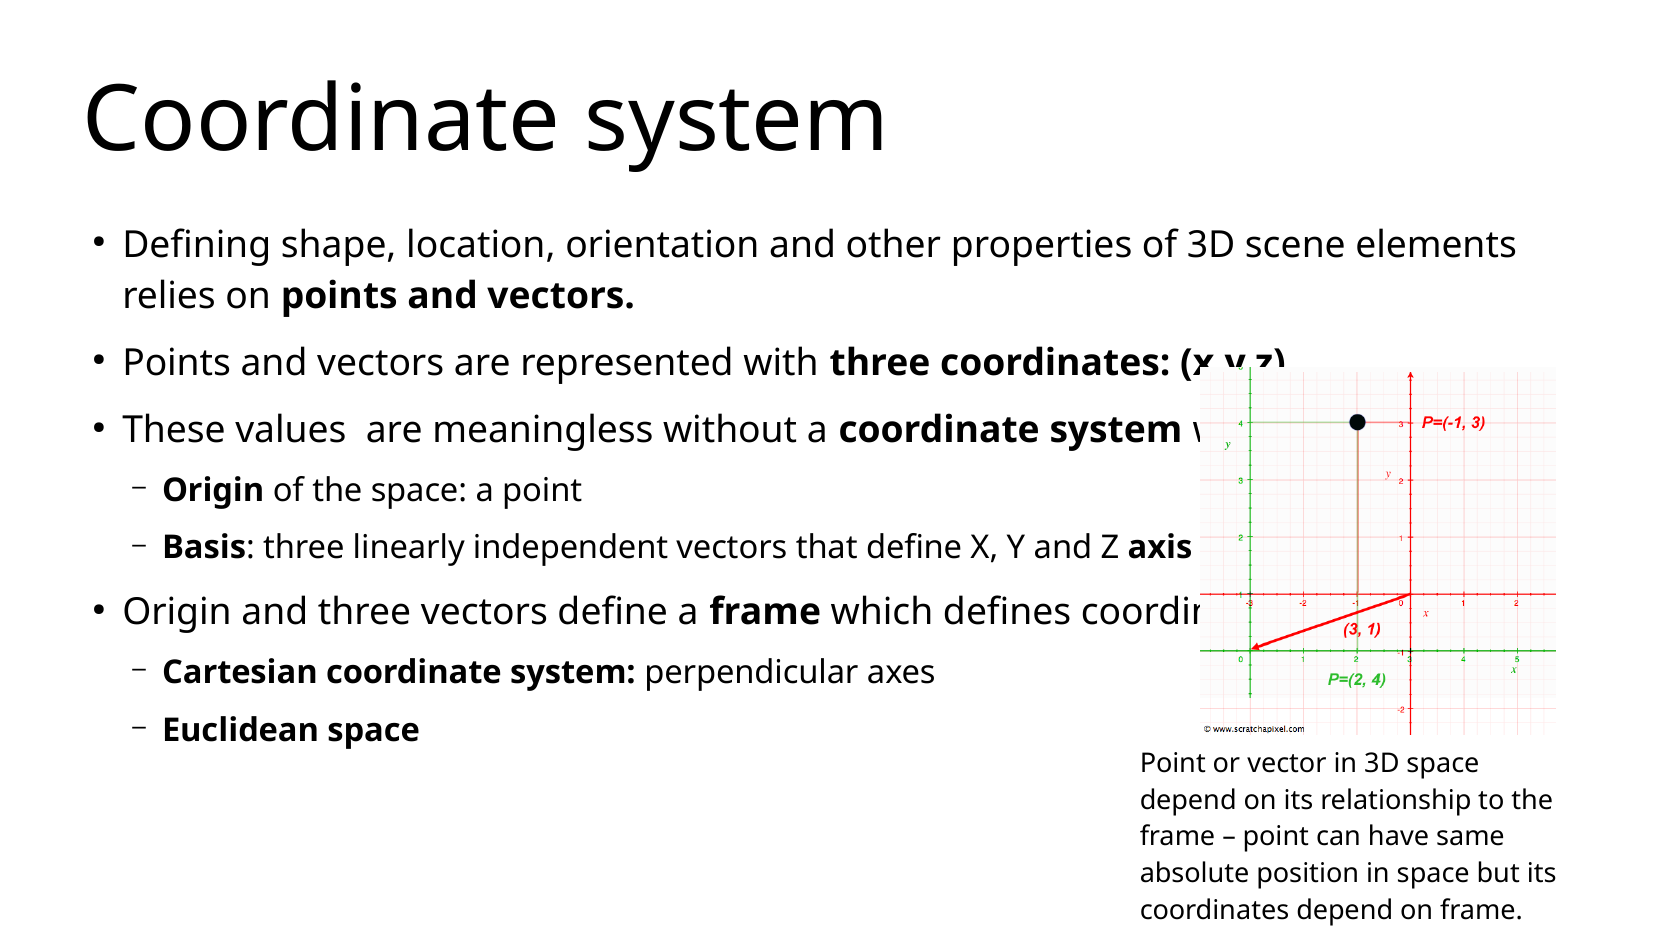

# Coordinate system
Defining shape, location, orientation and other properties of 3D scene elements relies on points and vectors.
Points and vectors are represented with three coordinates: (x,y,z)
These values are meaningless without a coordinate system which defines:
Origin of the space: a point
Basis: three linearly independent vectors that define X, Y and Z axis of a space.
Origin and three vectors define a frame which defines coordinate system.
Cartesian coordinate system: perpendicular axes
Euclidean space
Point or vector in 3D space depend on its relationship to the frame – point can have same absolute position in space but its coordinates depend on frame.